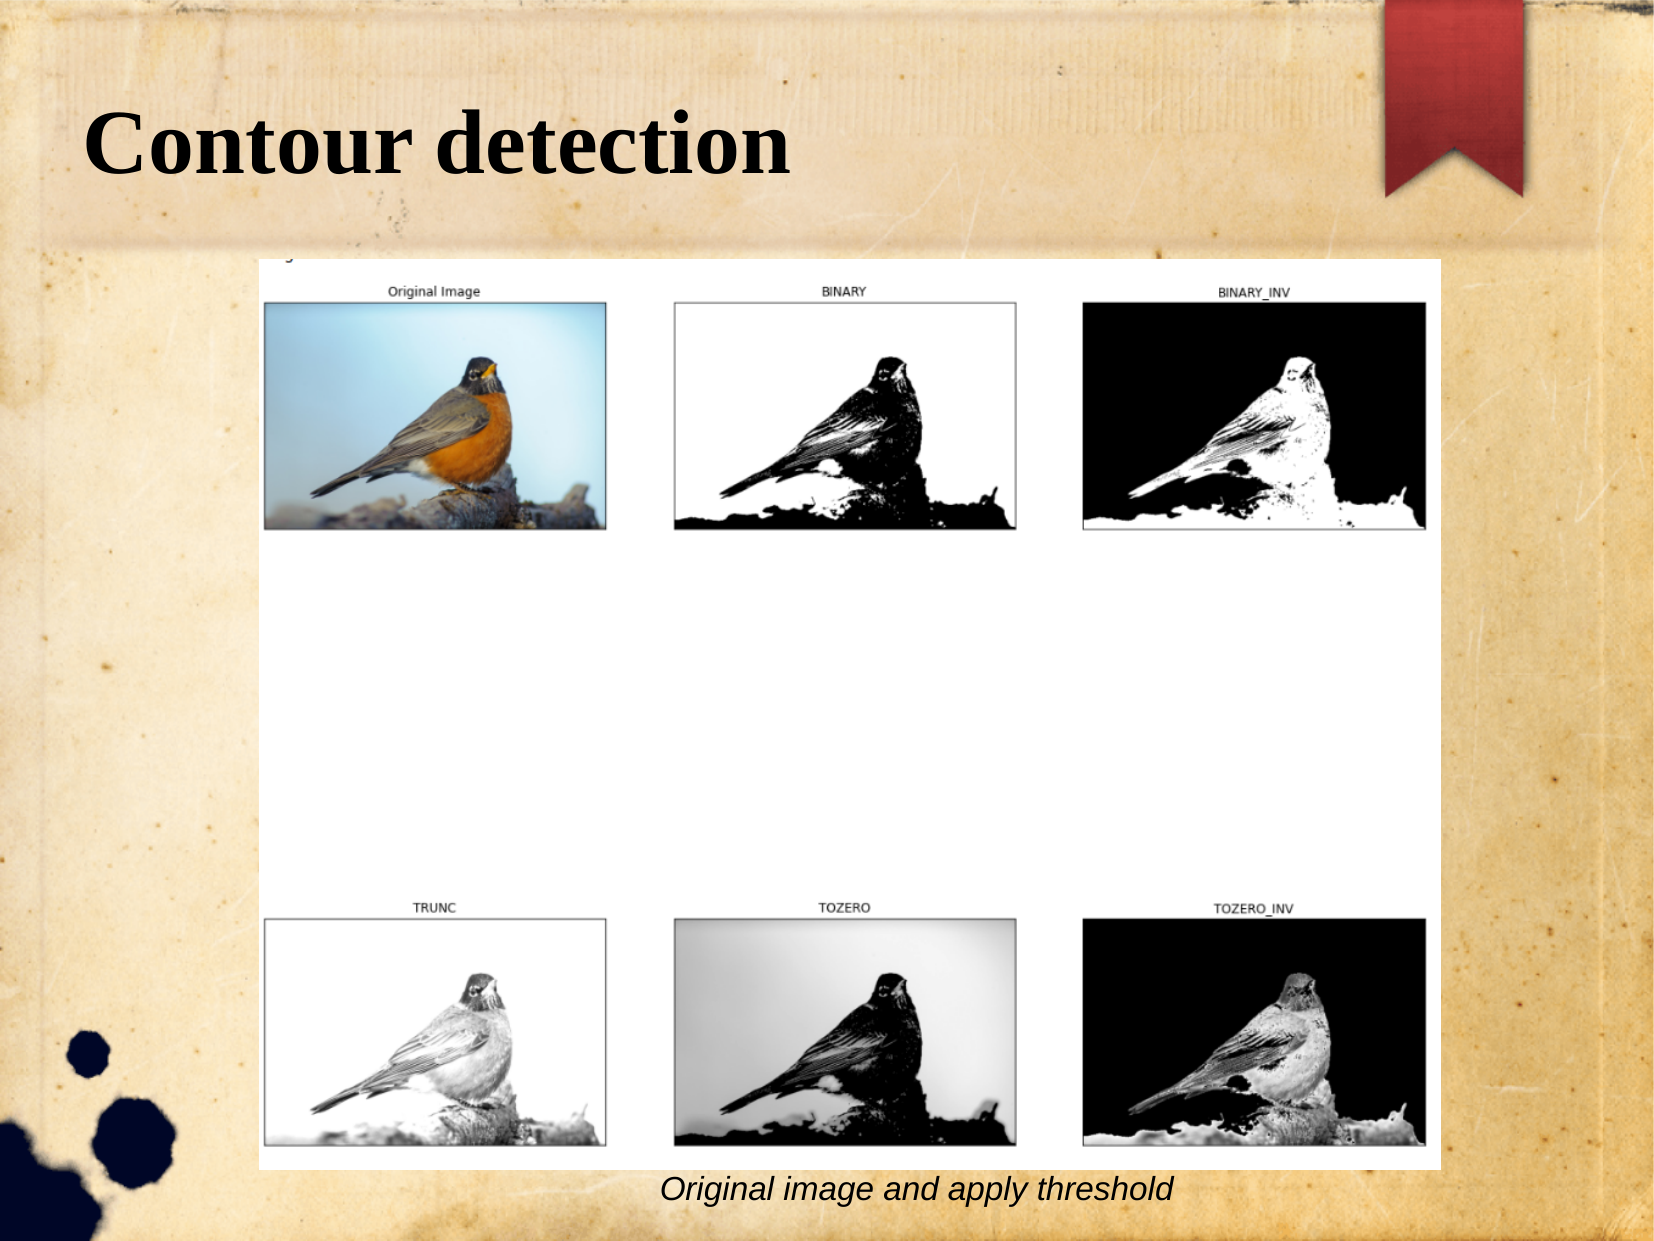

# Contour detection
Original image and apply threshold